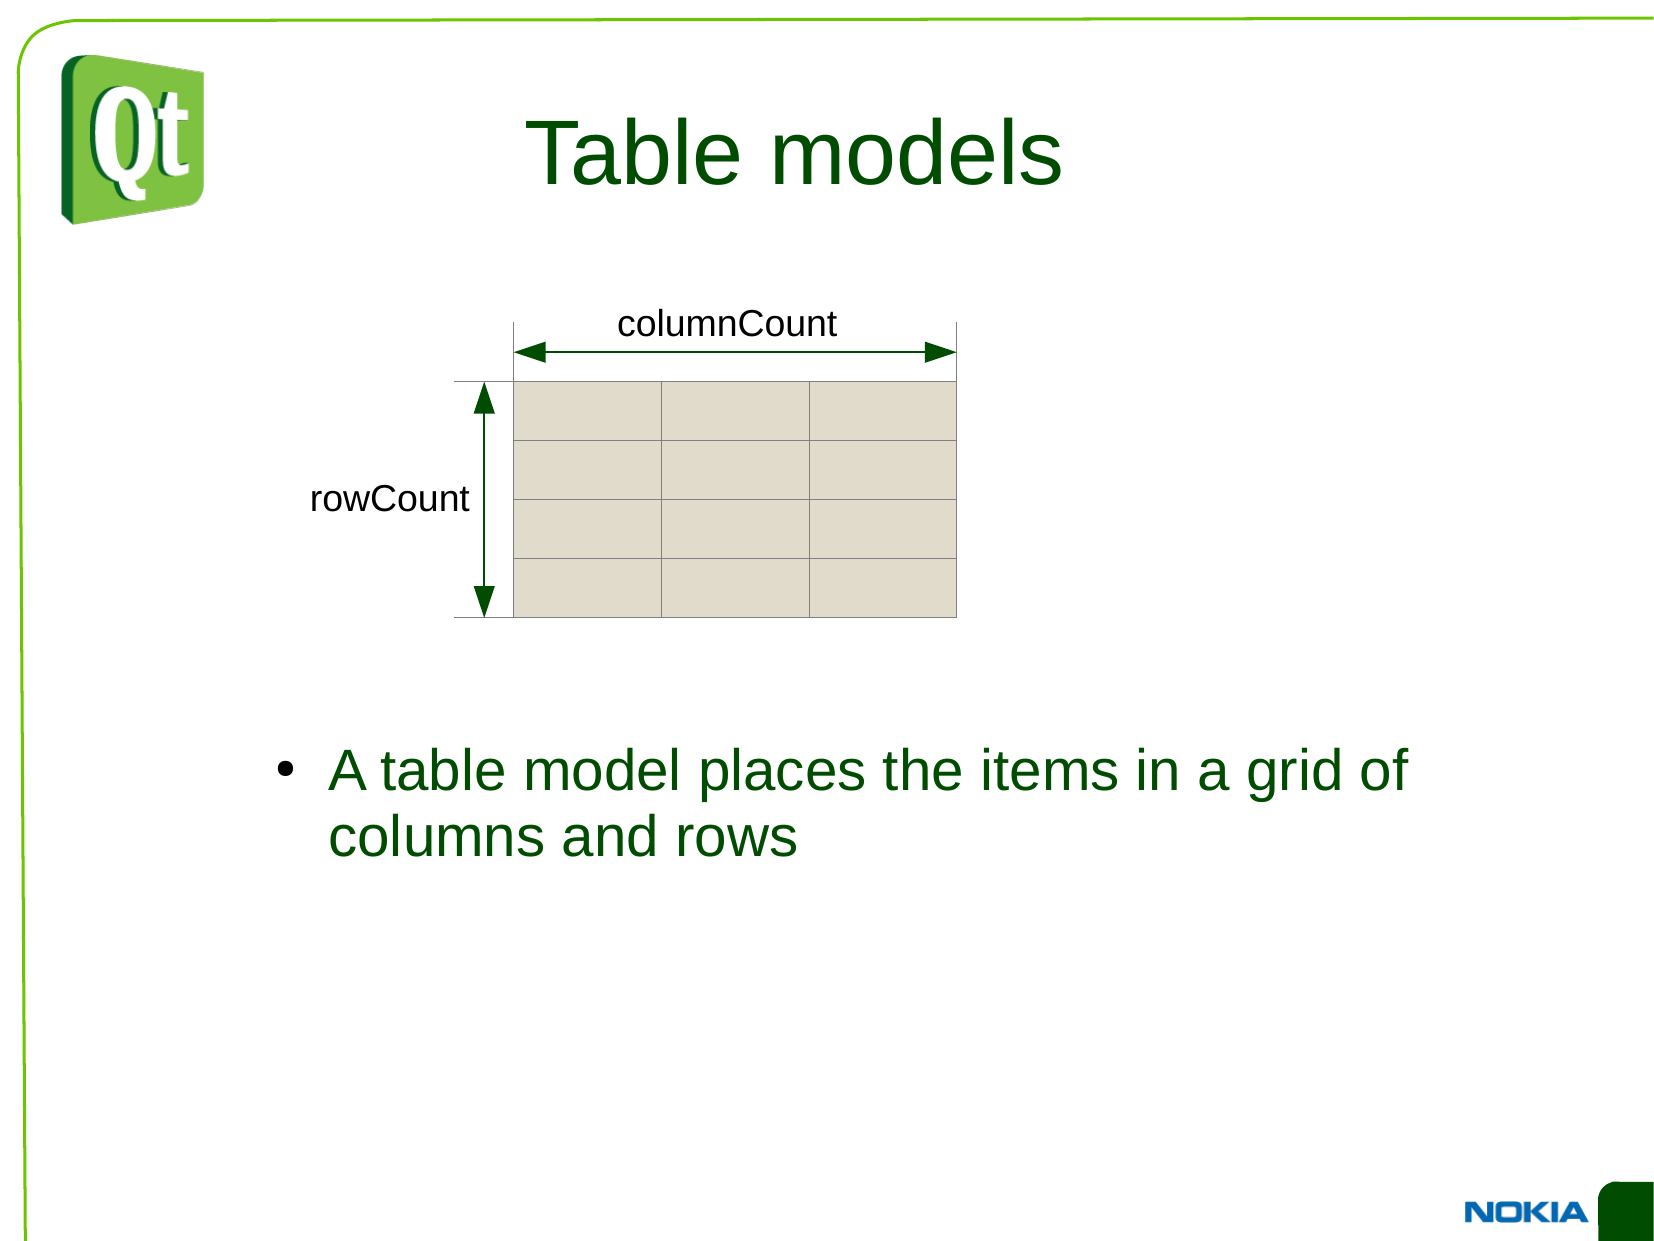

# Table models
columnCount
rowCount
A table model places the items in a grid of columns and rows